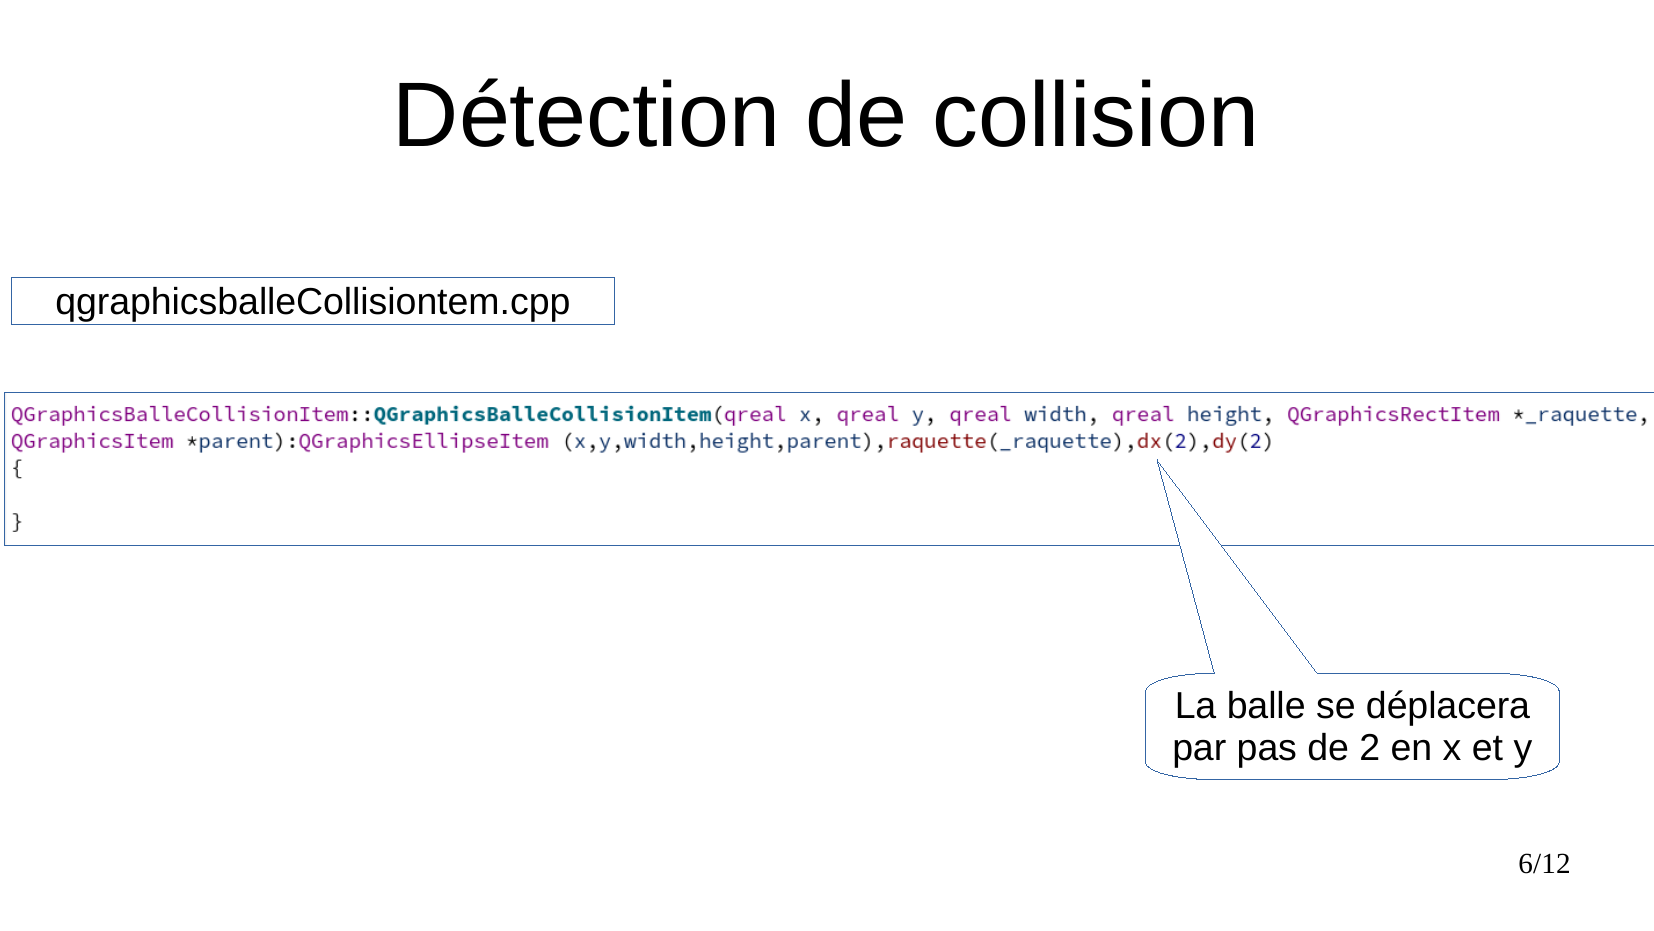

# Détection de collision
qgraphicsballeCollisiontem.cpp
La balle se déplacera
par pas de 2 en x et y
6